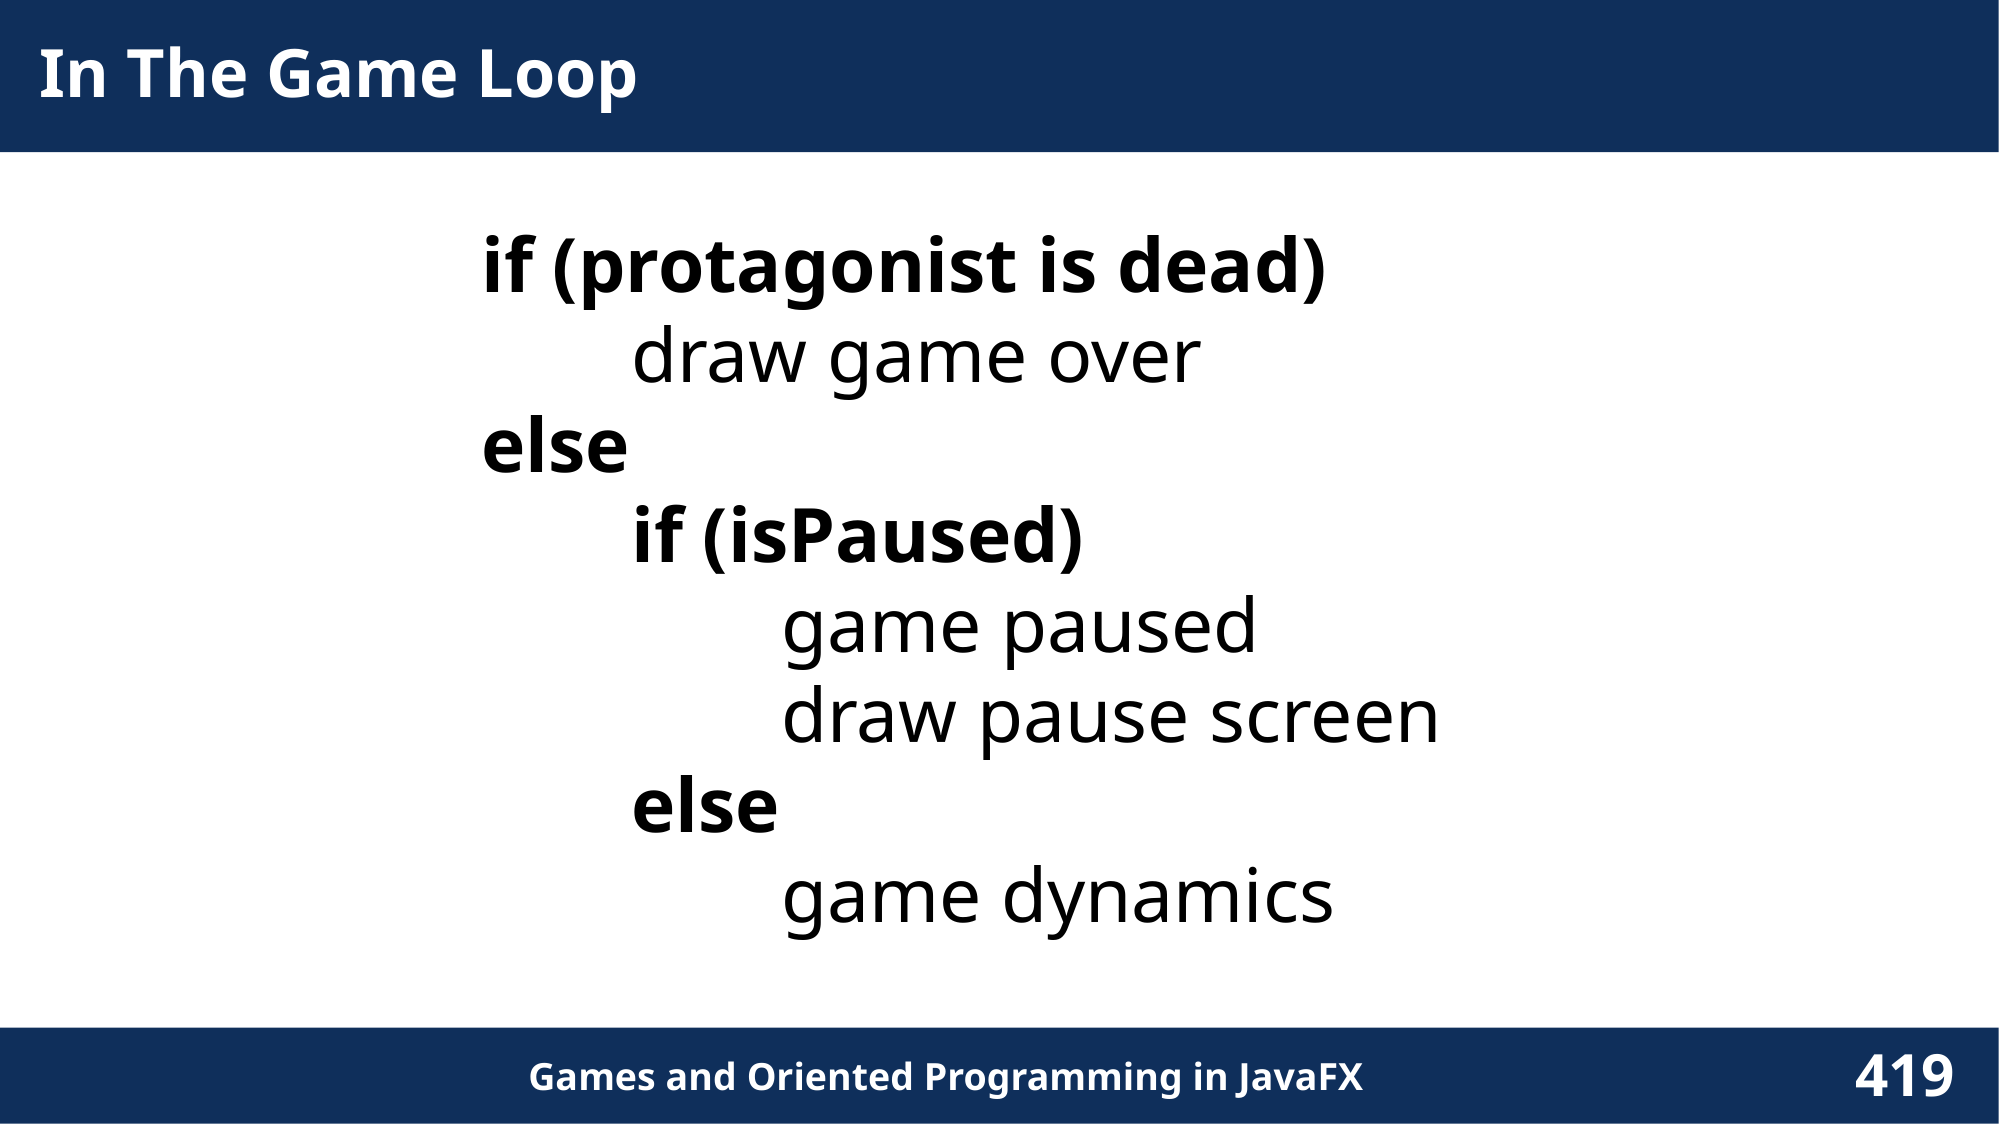

In The Game Loop
if (protagonist is dead)
	draw game over
else
	if (isPaused)
		game paused
		draw pause screen
	else
		game dynamics